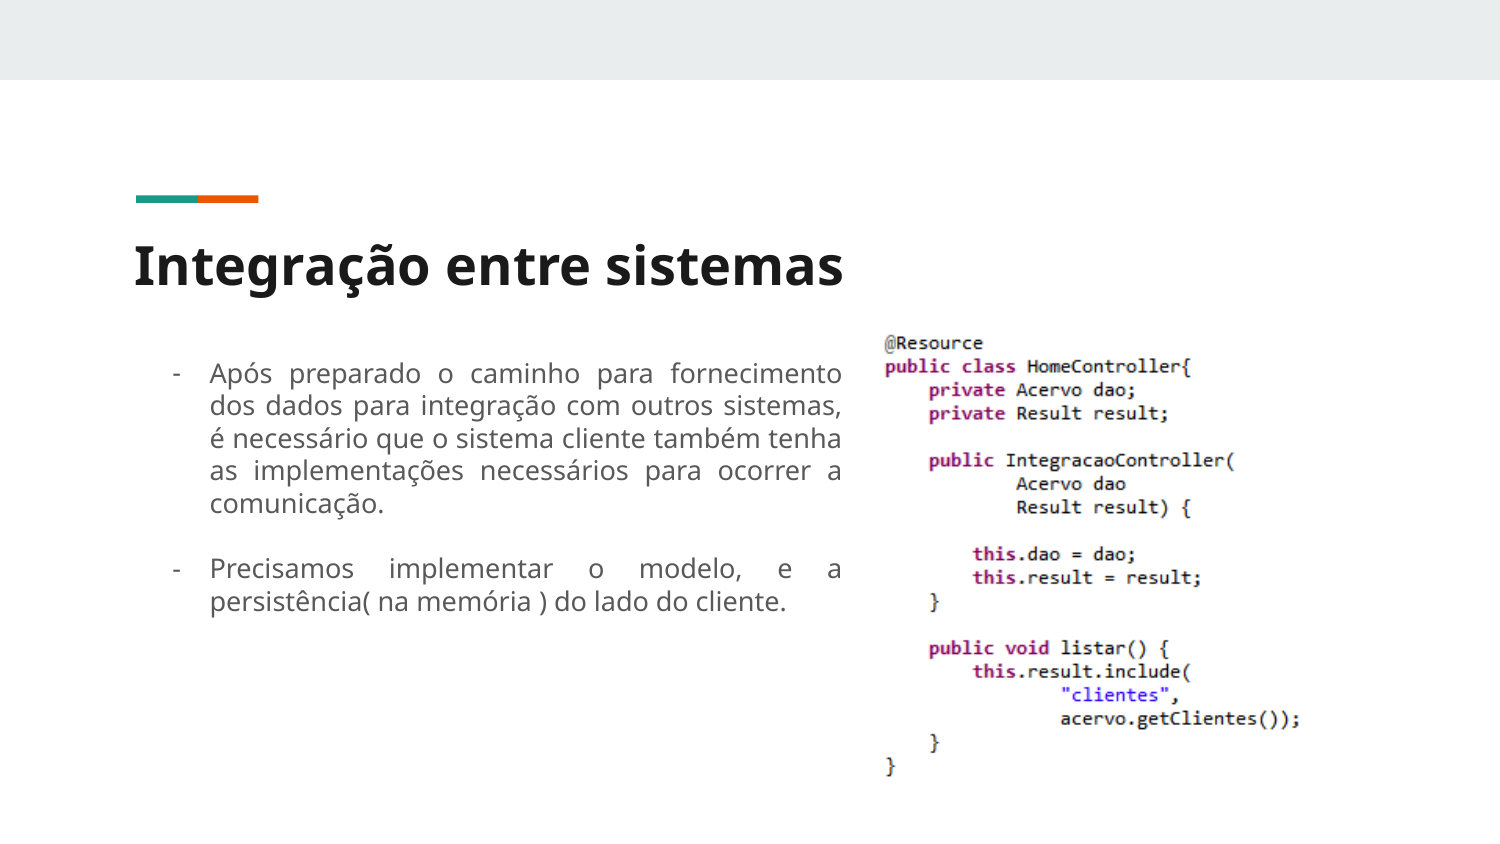

# Integração entre sistemas
Após preparado o caminho para fornecimento dos dados para integração com outros sistemas, é necessário que o sistema cliente também tenha as implementações necessários para ocorrer a comunicação.
Precisamos implementar o modelo, e a persistência( na memória ) do lado do cliente.